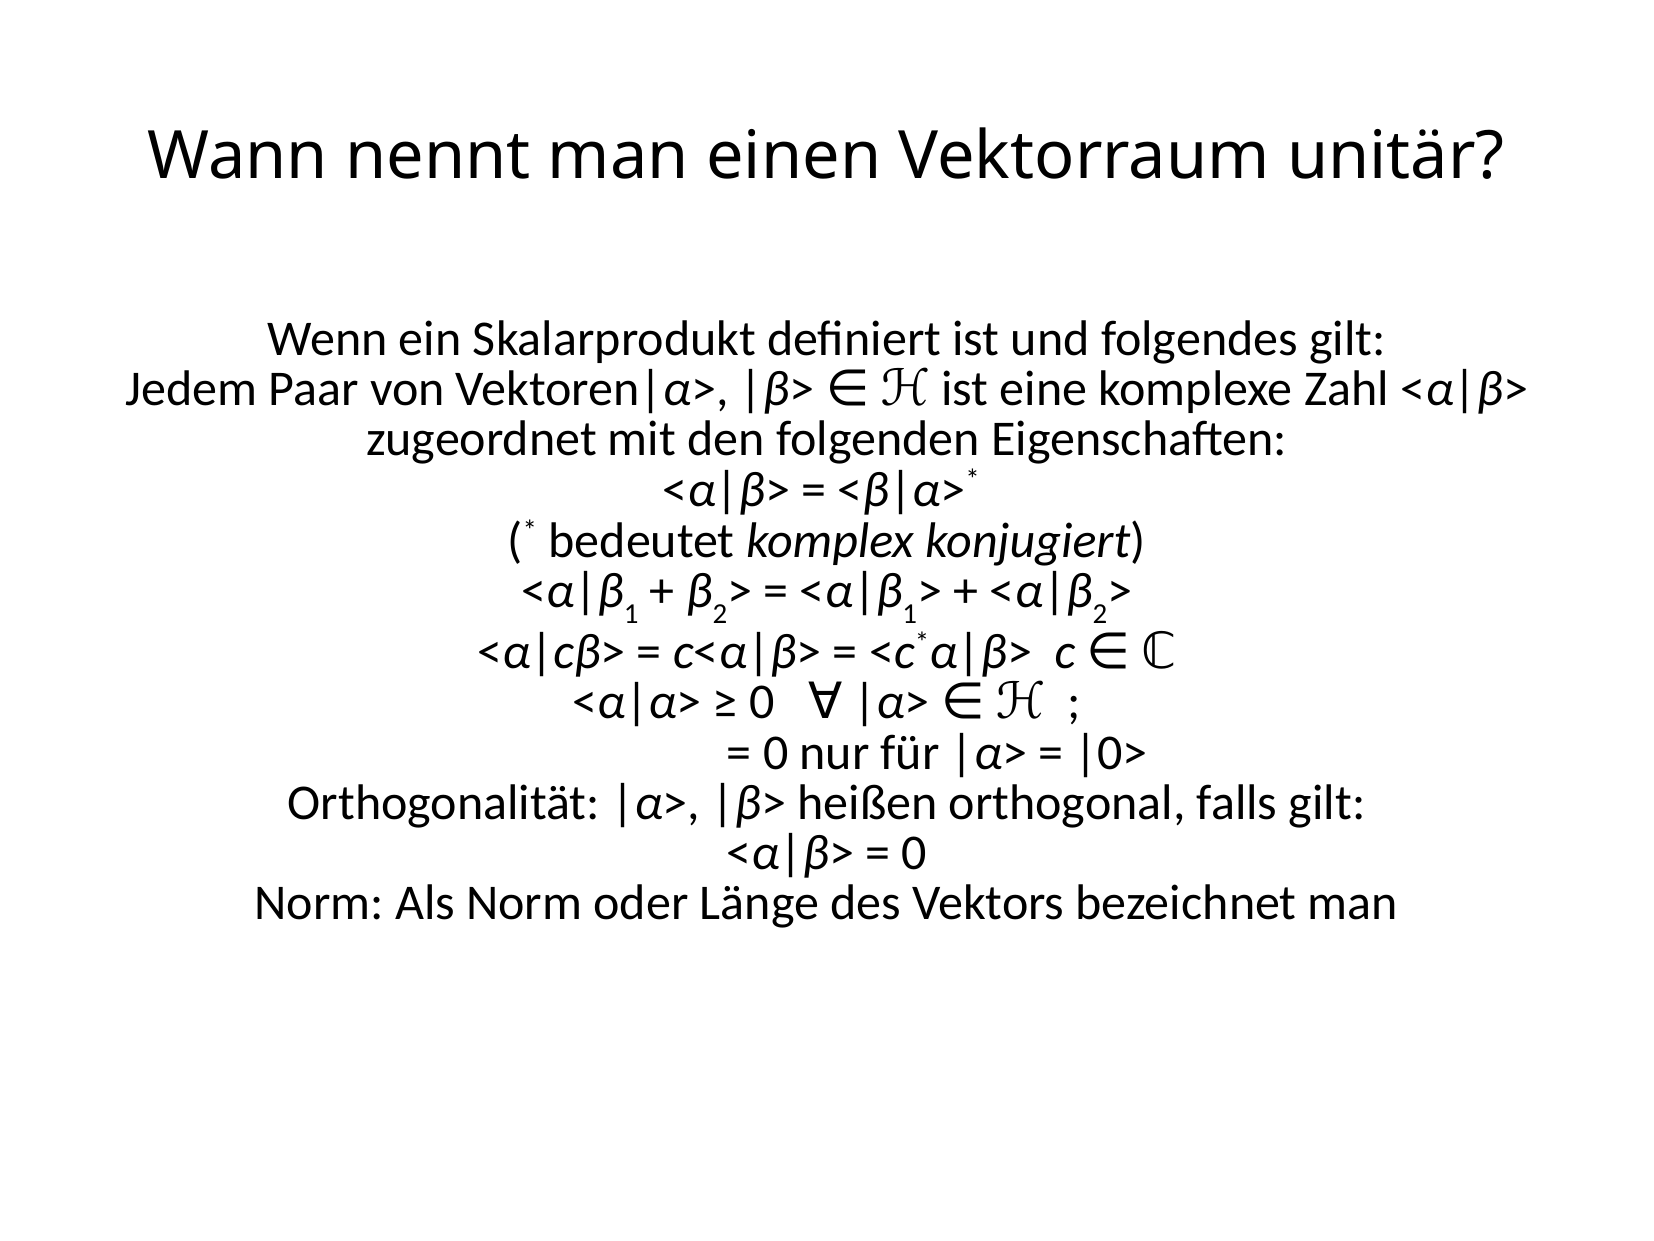

# Wann nennt man einen Vektorraum unitär?
Wenn ein Skalarprodukt definiert ist und folgendes gilt:
Jedem Paar von Vektoren|α>, |β> ∈ ℋ ist eine komplexe Zahl <α|β> zugeordnet mit den folgenden Eigenschaften:
<α|β> = <β|α>*
(* bedeutet komplex konjugiert)
<α|β1 + β2> = <α|β1> + <α|β2>
<α|cβ> = c<α|β> = <c*α|β> c ∈ ℂ
<α|α> ≥ 0 ∀ |α> ∈ ℋ ;
			= 0 nur für |α> = |0>
Orthogonalität: |α>, |β> heißen orthogonal, falls gilt:
<α|β> = 0
Norm: Als Norm oder Länge des Vektors bezeichnet man